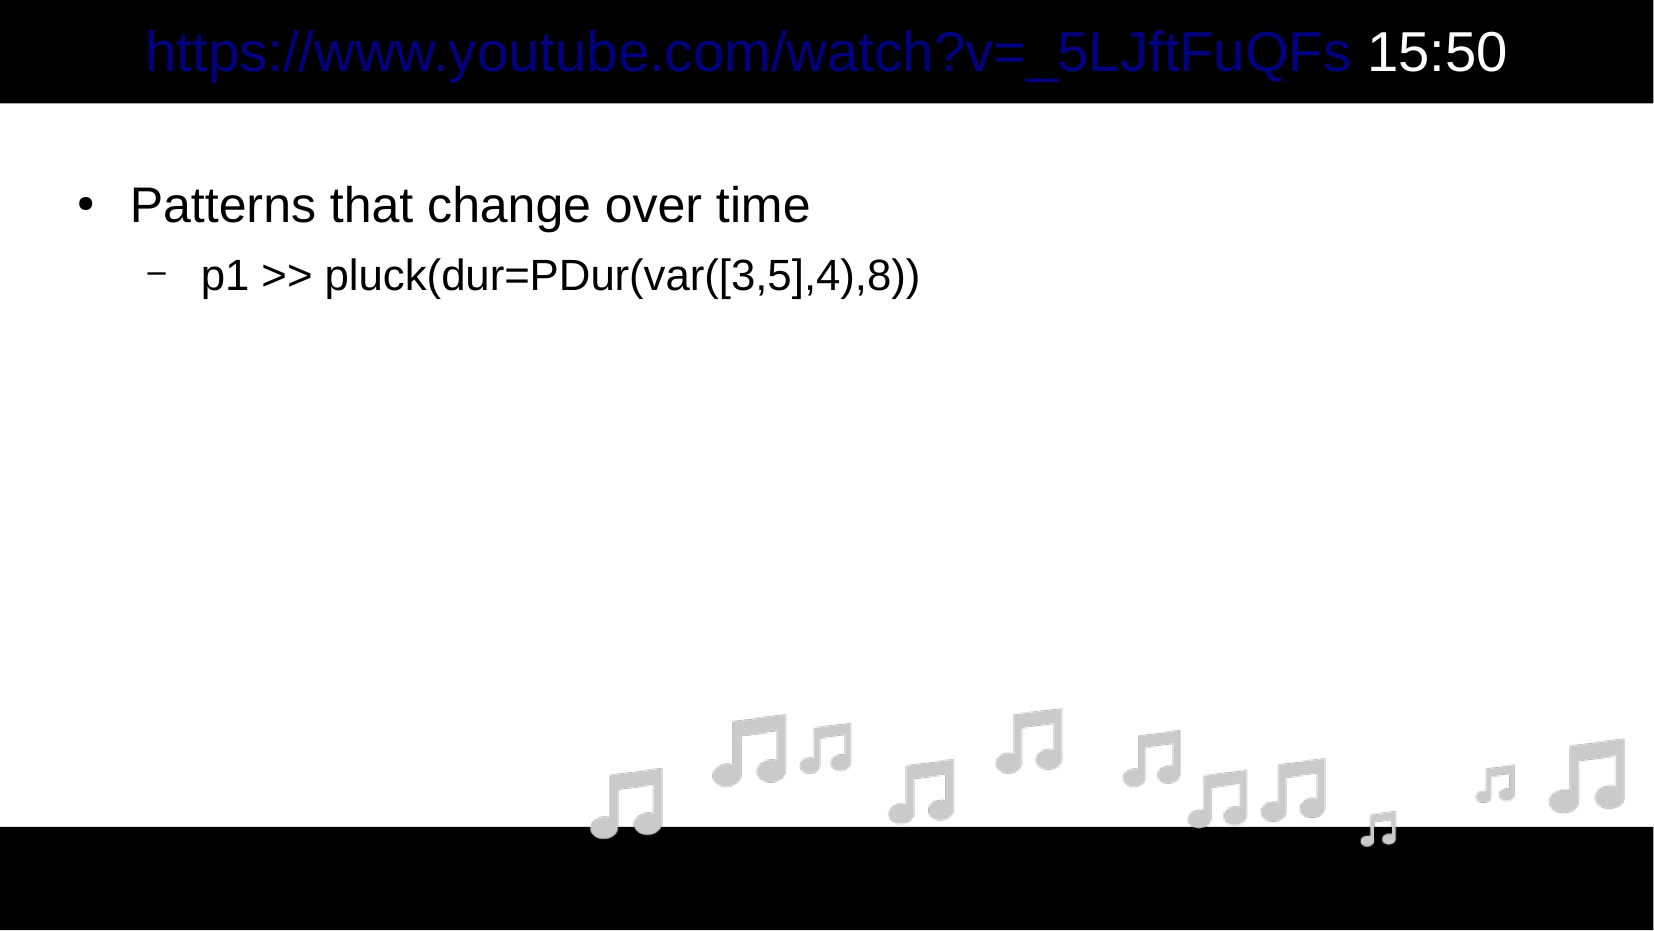

# https://www.youtube.com/watch?v=_5LJftFuQFs 15:50
Patterns that change over time
p1 >> pluck(dur=PDur(var([3,5],4),8))